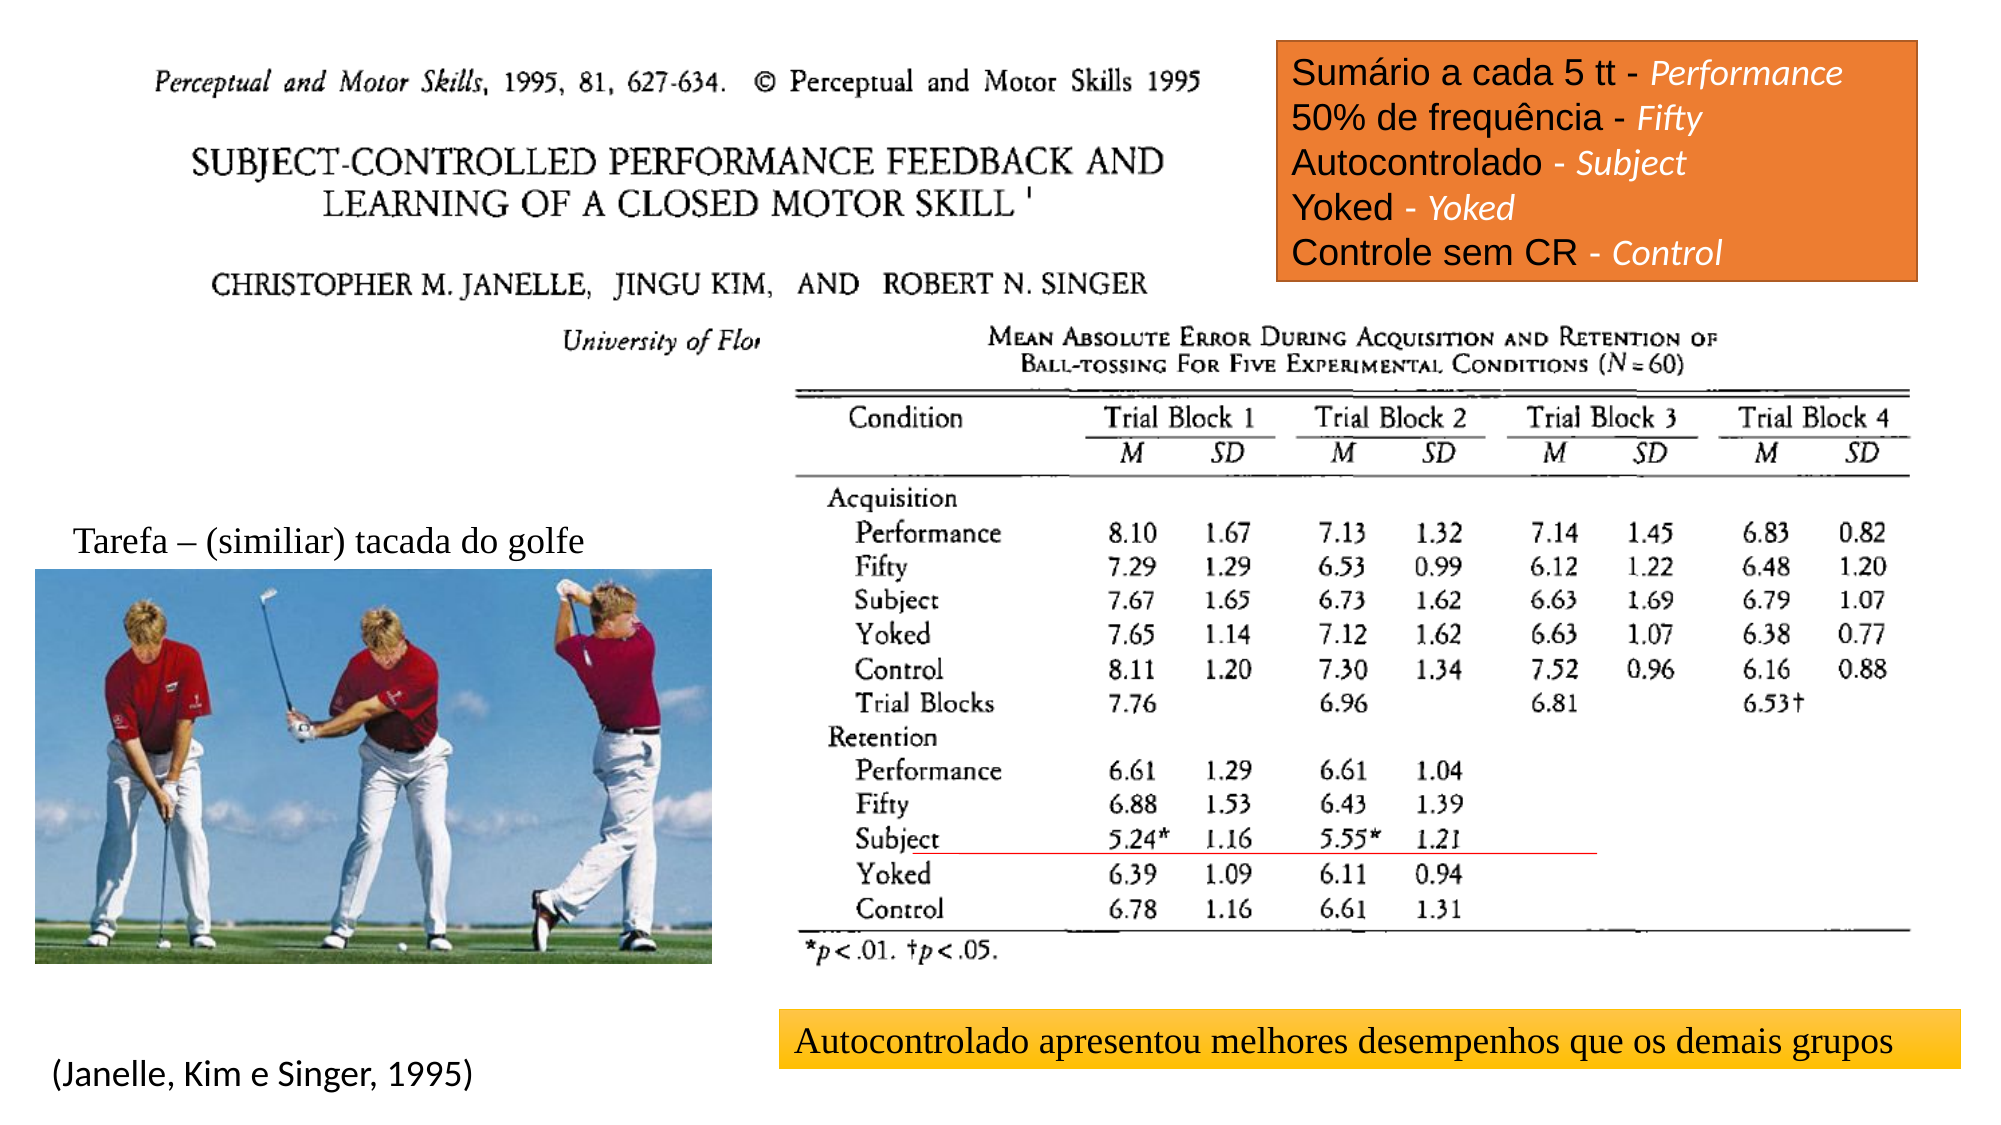

Sumário a cada 5 tt - Performance
50% de frequência - Fifty
Autocontrolado - Subject
Yoked - Yoked
Controle sem CR - Control
Tarefa – (similiar) tacada do golfe
Autocontrolado apresentou melhores desempenhos que os demais grupos
(Janelle, Kim e Singer, 1995)